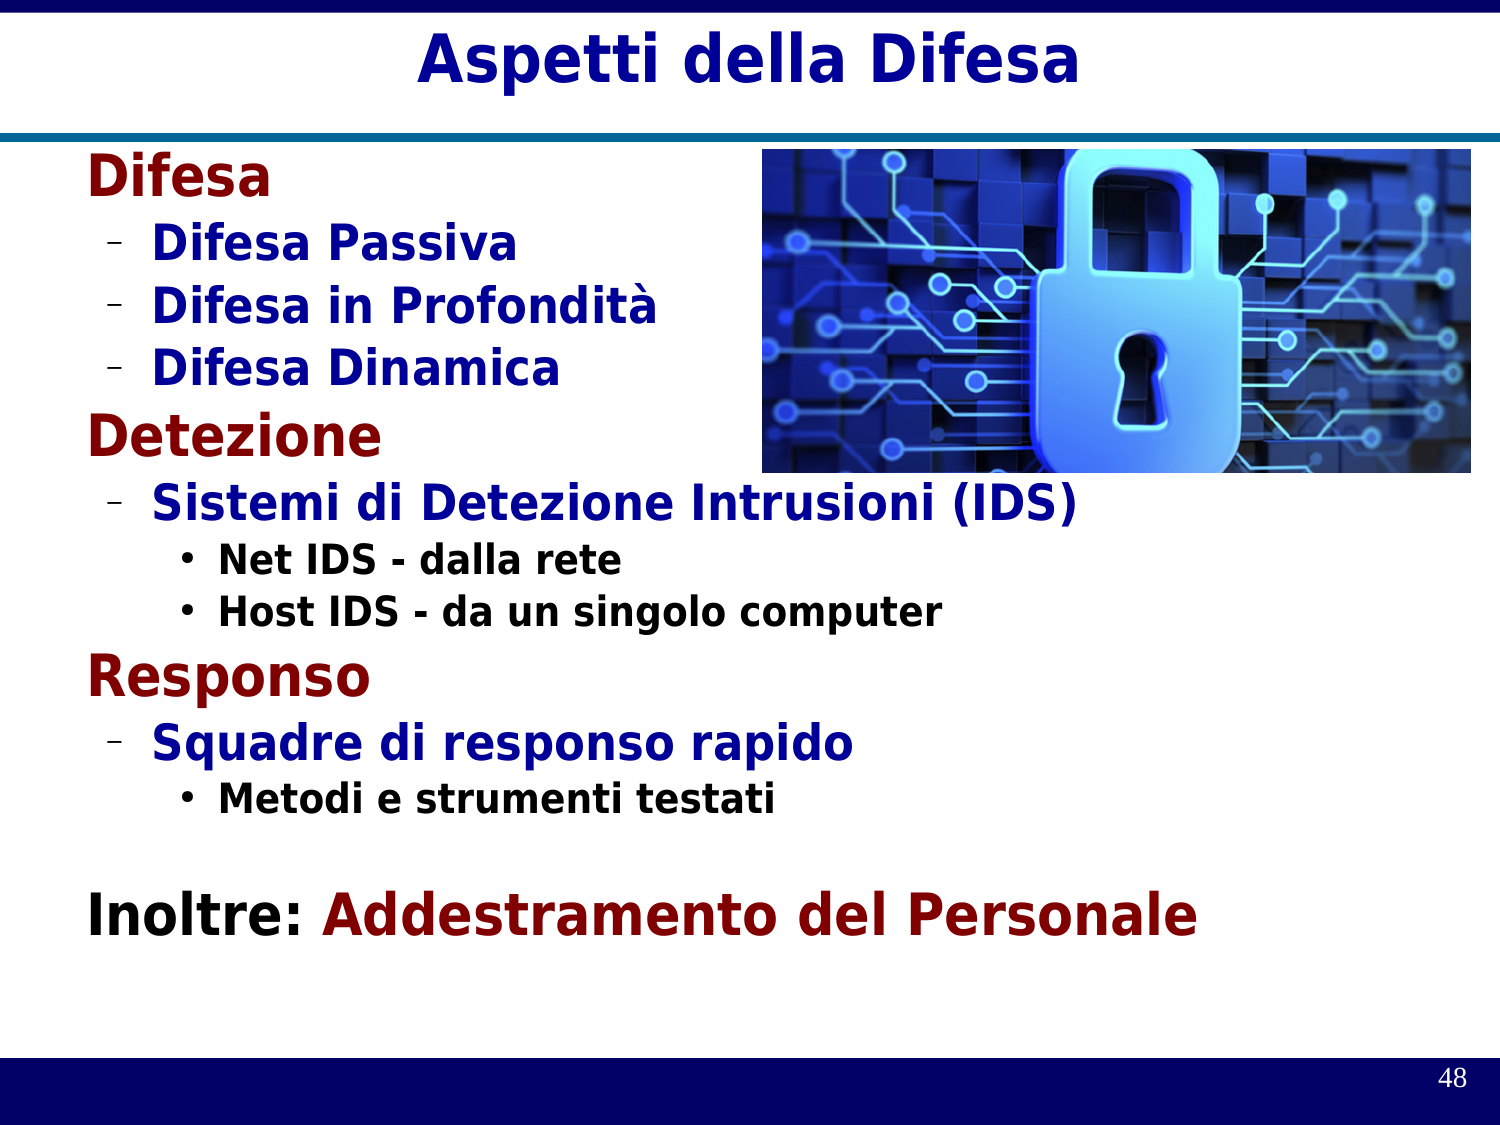

# Aspetti della Difesa
Difesa
Difesa Passiva
Difesa in Profondità
Difesa Dinamica
Detezione
Sistemi di Detezione Intrusioni (IDS)
Net IDS - dalla rete
Host IDS - da un singolo computer
Responso
Squadre di responso rapido
Metodi e strumenti testati
Inoltre: Addestramento del Personale